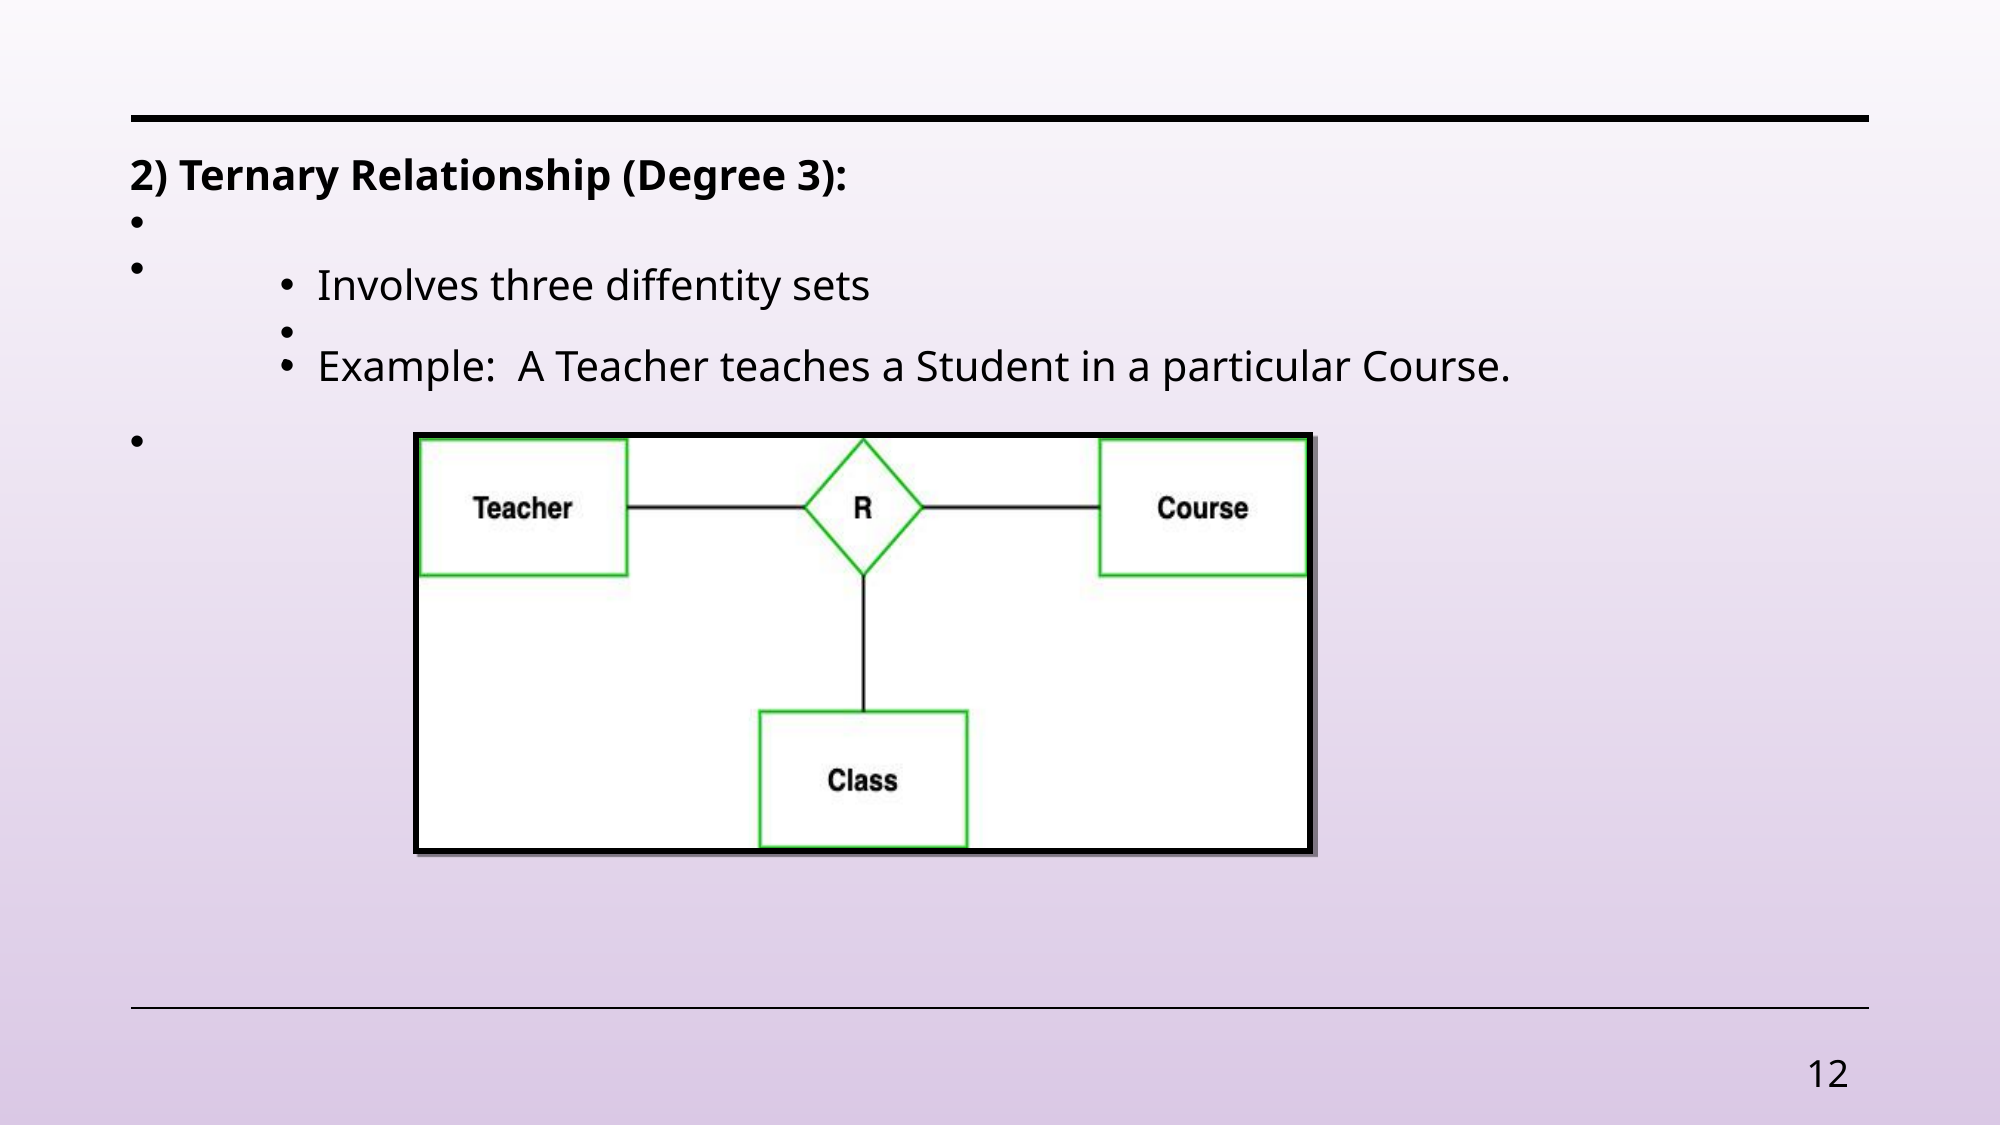

# 2) Ternary Relationship (Degree 3):
Involves three diffentity sets
.
Example:  A Teacher teaches a Student in a particular Course.